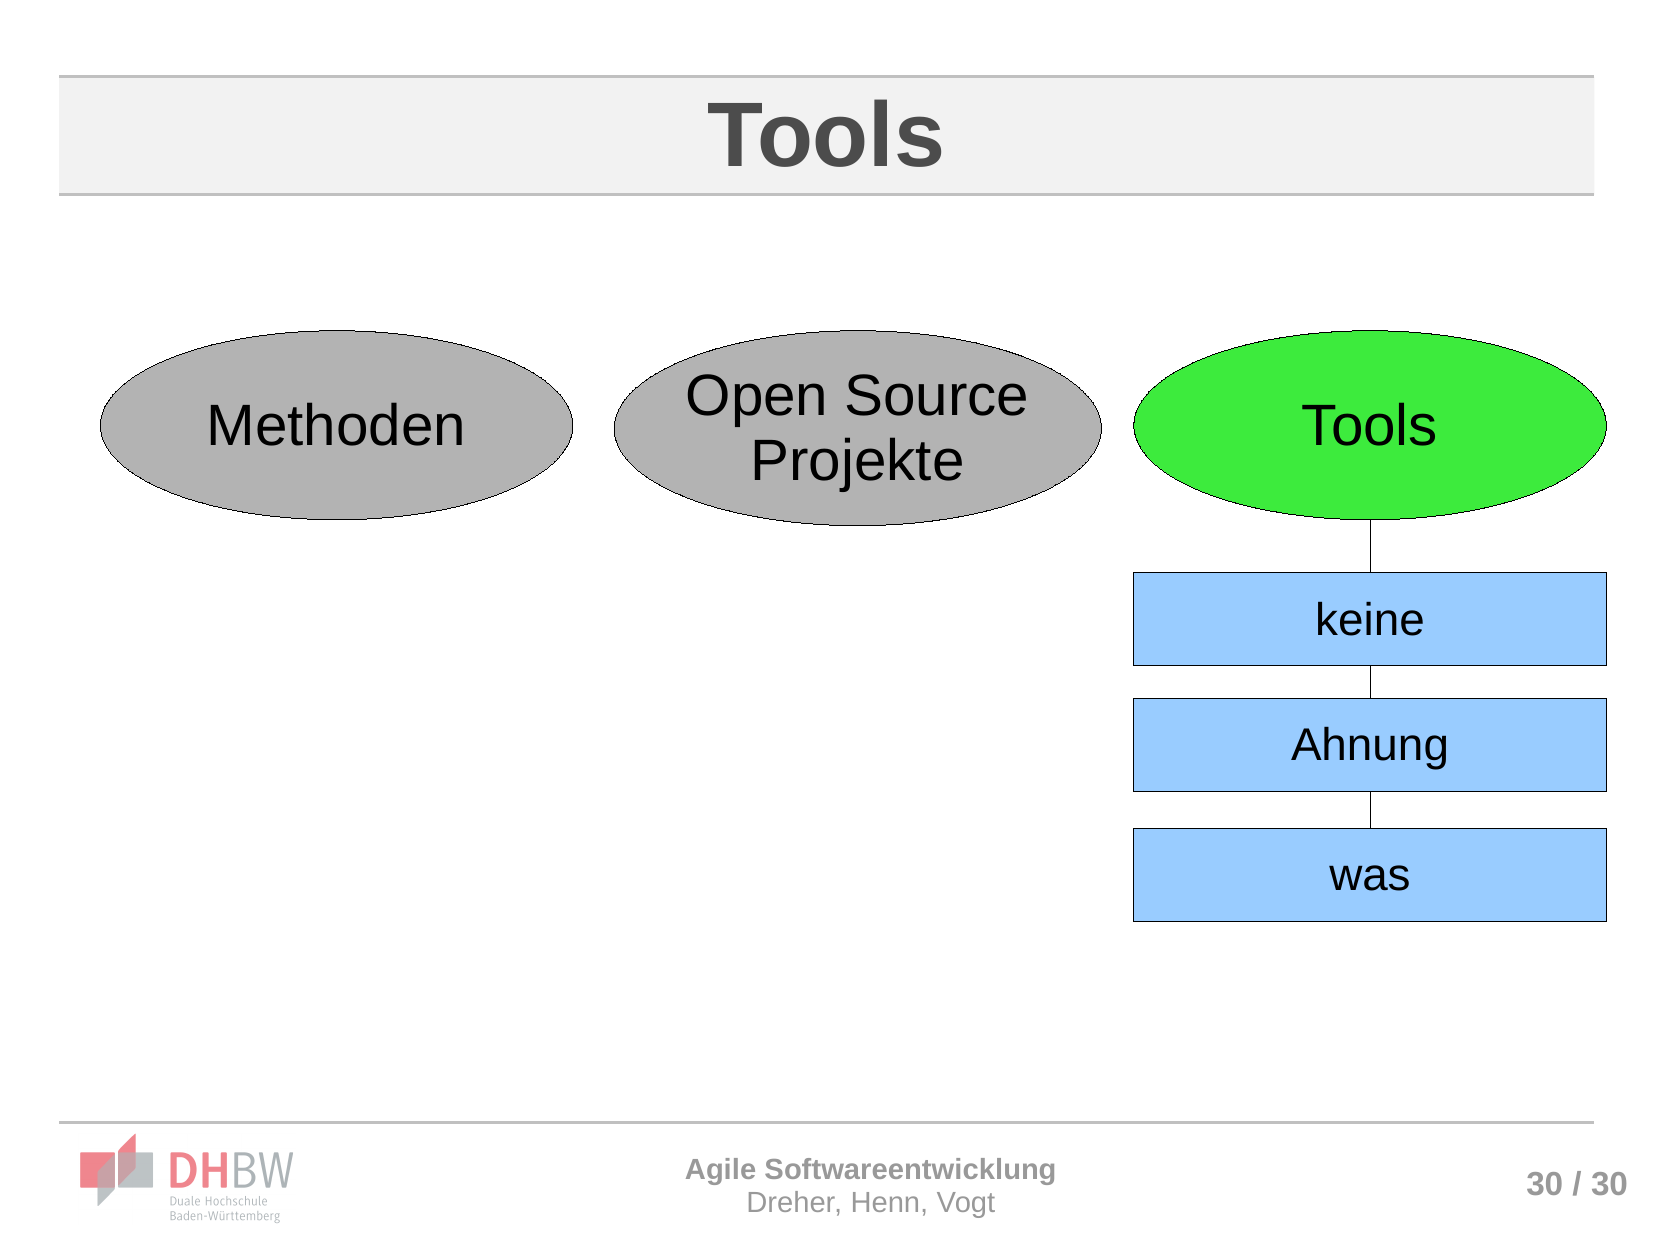

# Tools
Methoden
Open Source
Projekte
Tools
keine
Ahnung
was